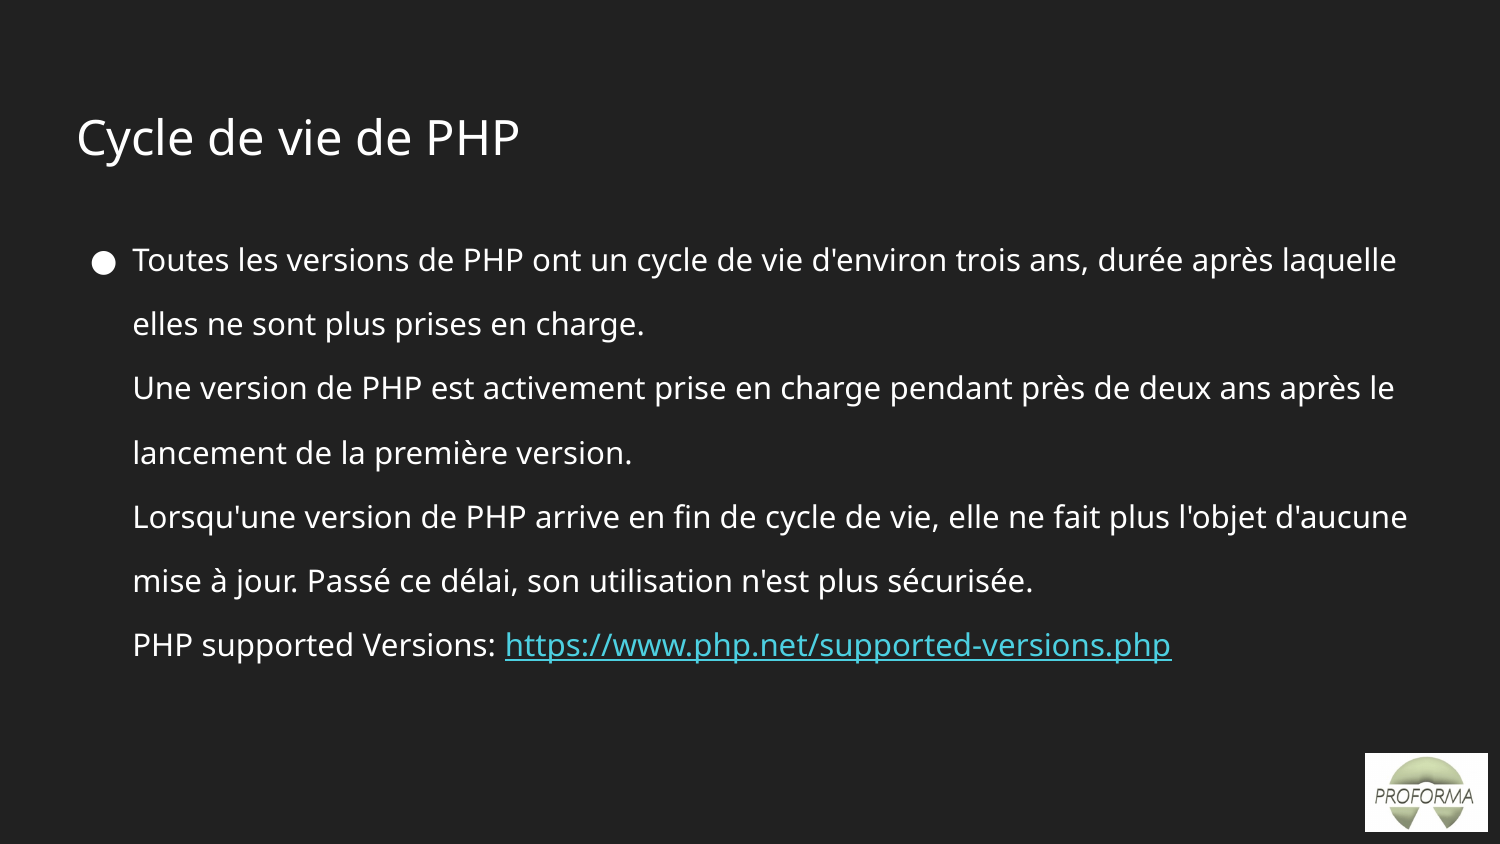

# Cycle de vie de PHP
Toutes les versions de PHP ont un cycle de vie d'environ trois ans, durée après laquelle elles ne sont plus prises en charge.
Une version de PHP est activement prise en charge pendant près de deux ans après le lancement de la première version.
Lorsqu'une version de PHP arrive en fin de cycle de vie, elle ne fait plus l'objet d'aucune mise à jour. Passé ce délai, son utilisation n'est plus sécurisée.
PHP supported Versions: https://www.php.net/supported-versions.php